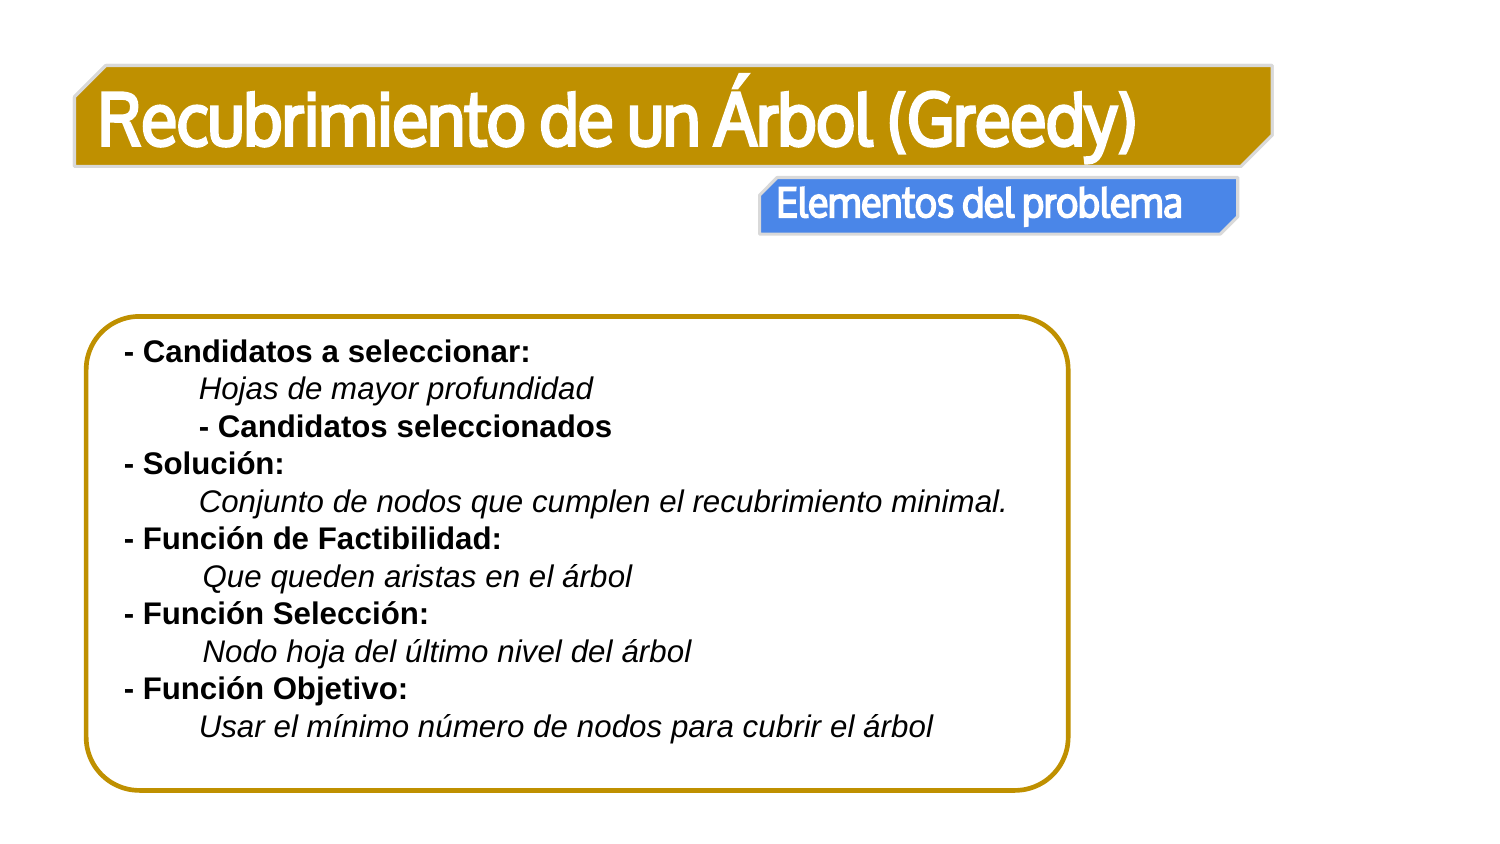

- Candidatos a seleccionar:
Hojas de mayor profundidad
- Candidatos seleccionados
- Solución:
Conjunto de nodos que cumplen el recubrimiento minimal.
- Función de Factibilidad:
 Que queden aristas en el árbol
- Función Selección:
 Nodo hoja del último nivel del árbol
- Función Objetivo:
Usar el mínimo número de nodos para cubrir el árbol